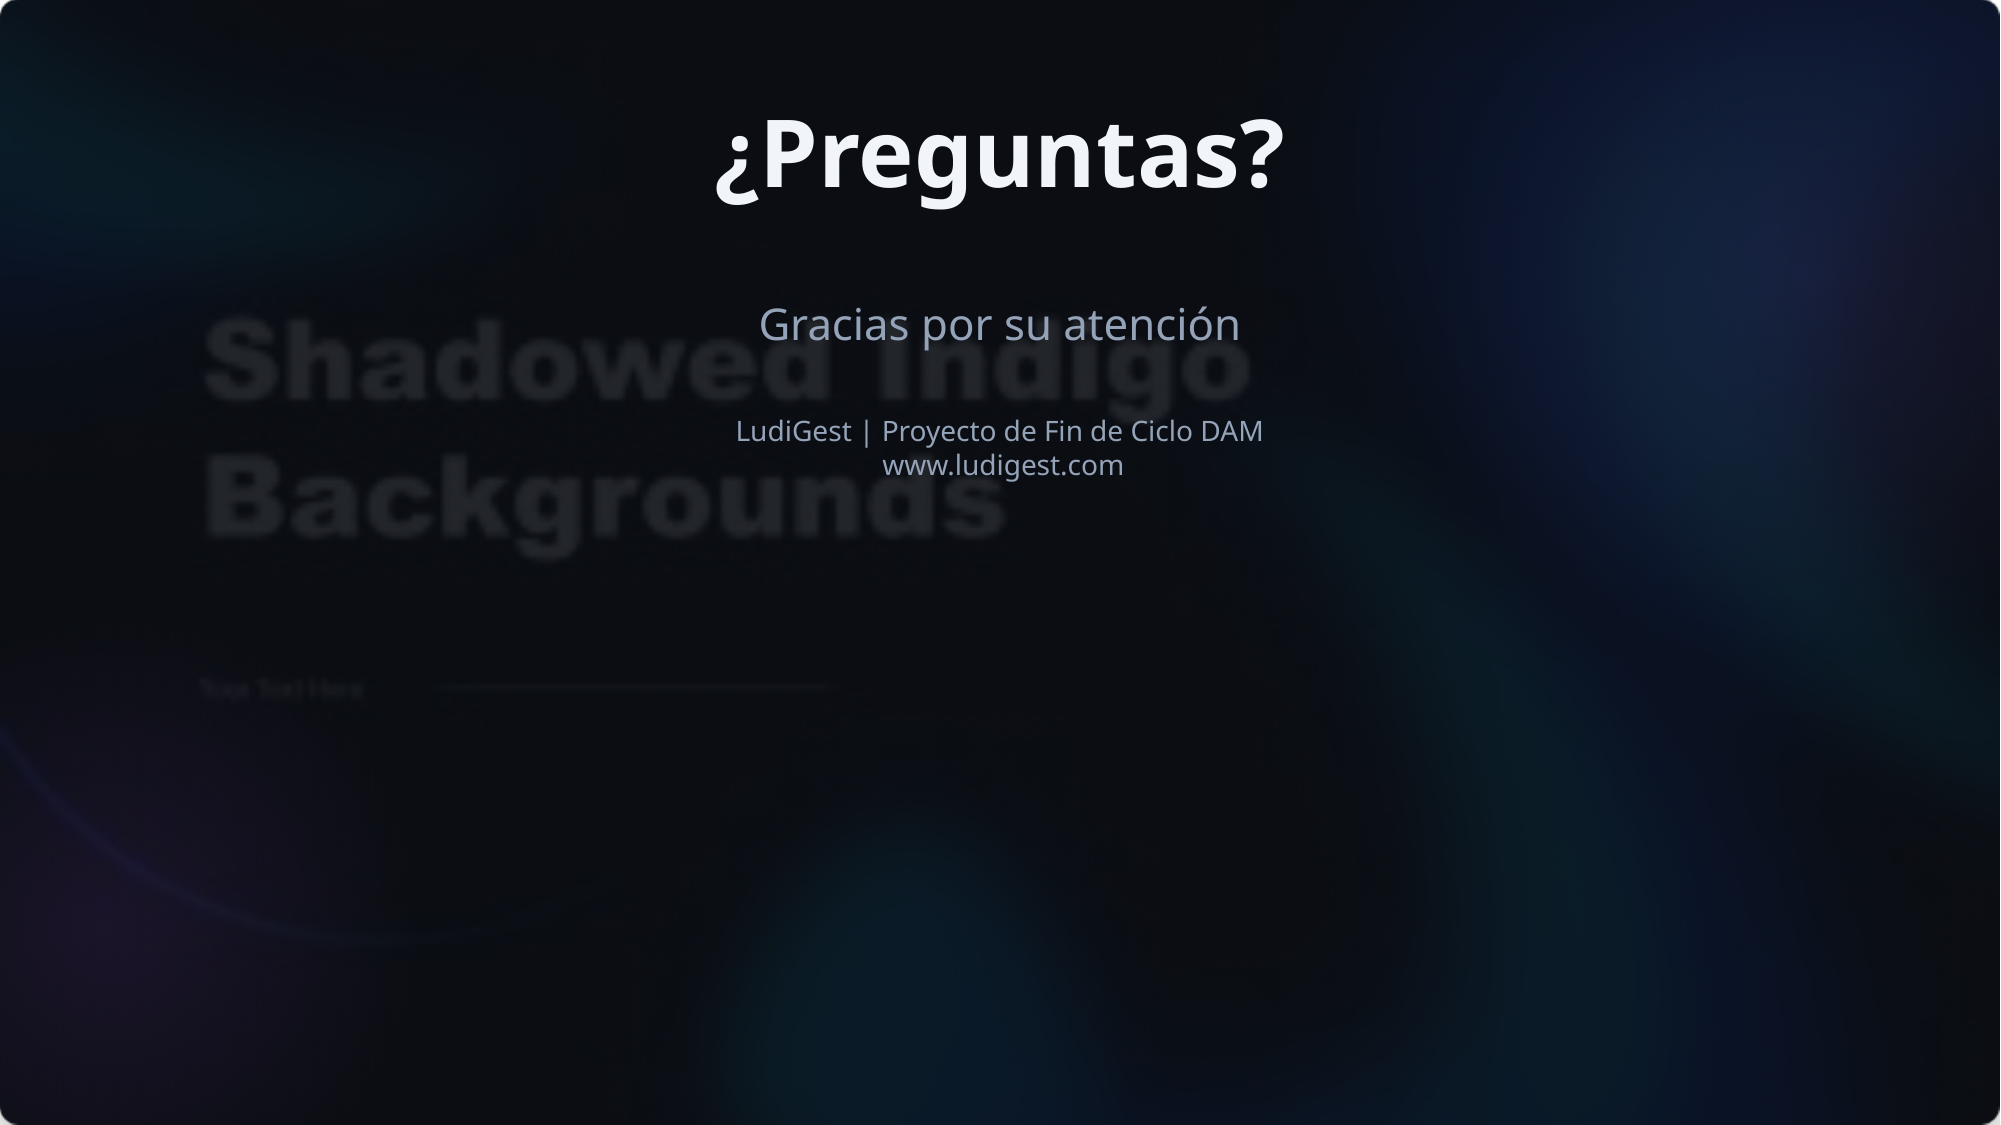

¿Preguntas?
Gracias por su atención
LudiGest | Proyecto de Fin de Ciclo DAM
 www.ludigest.com